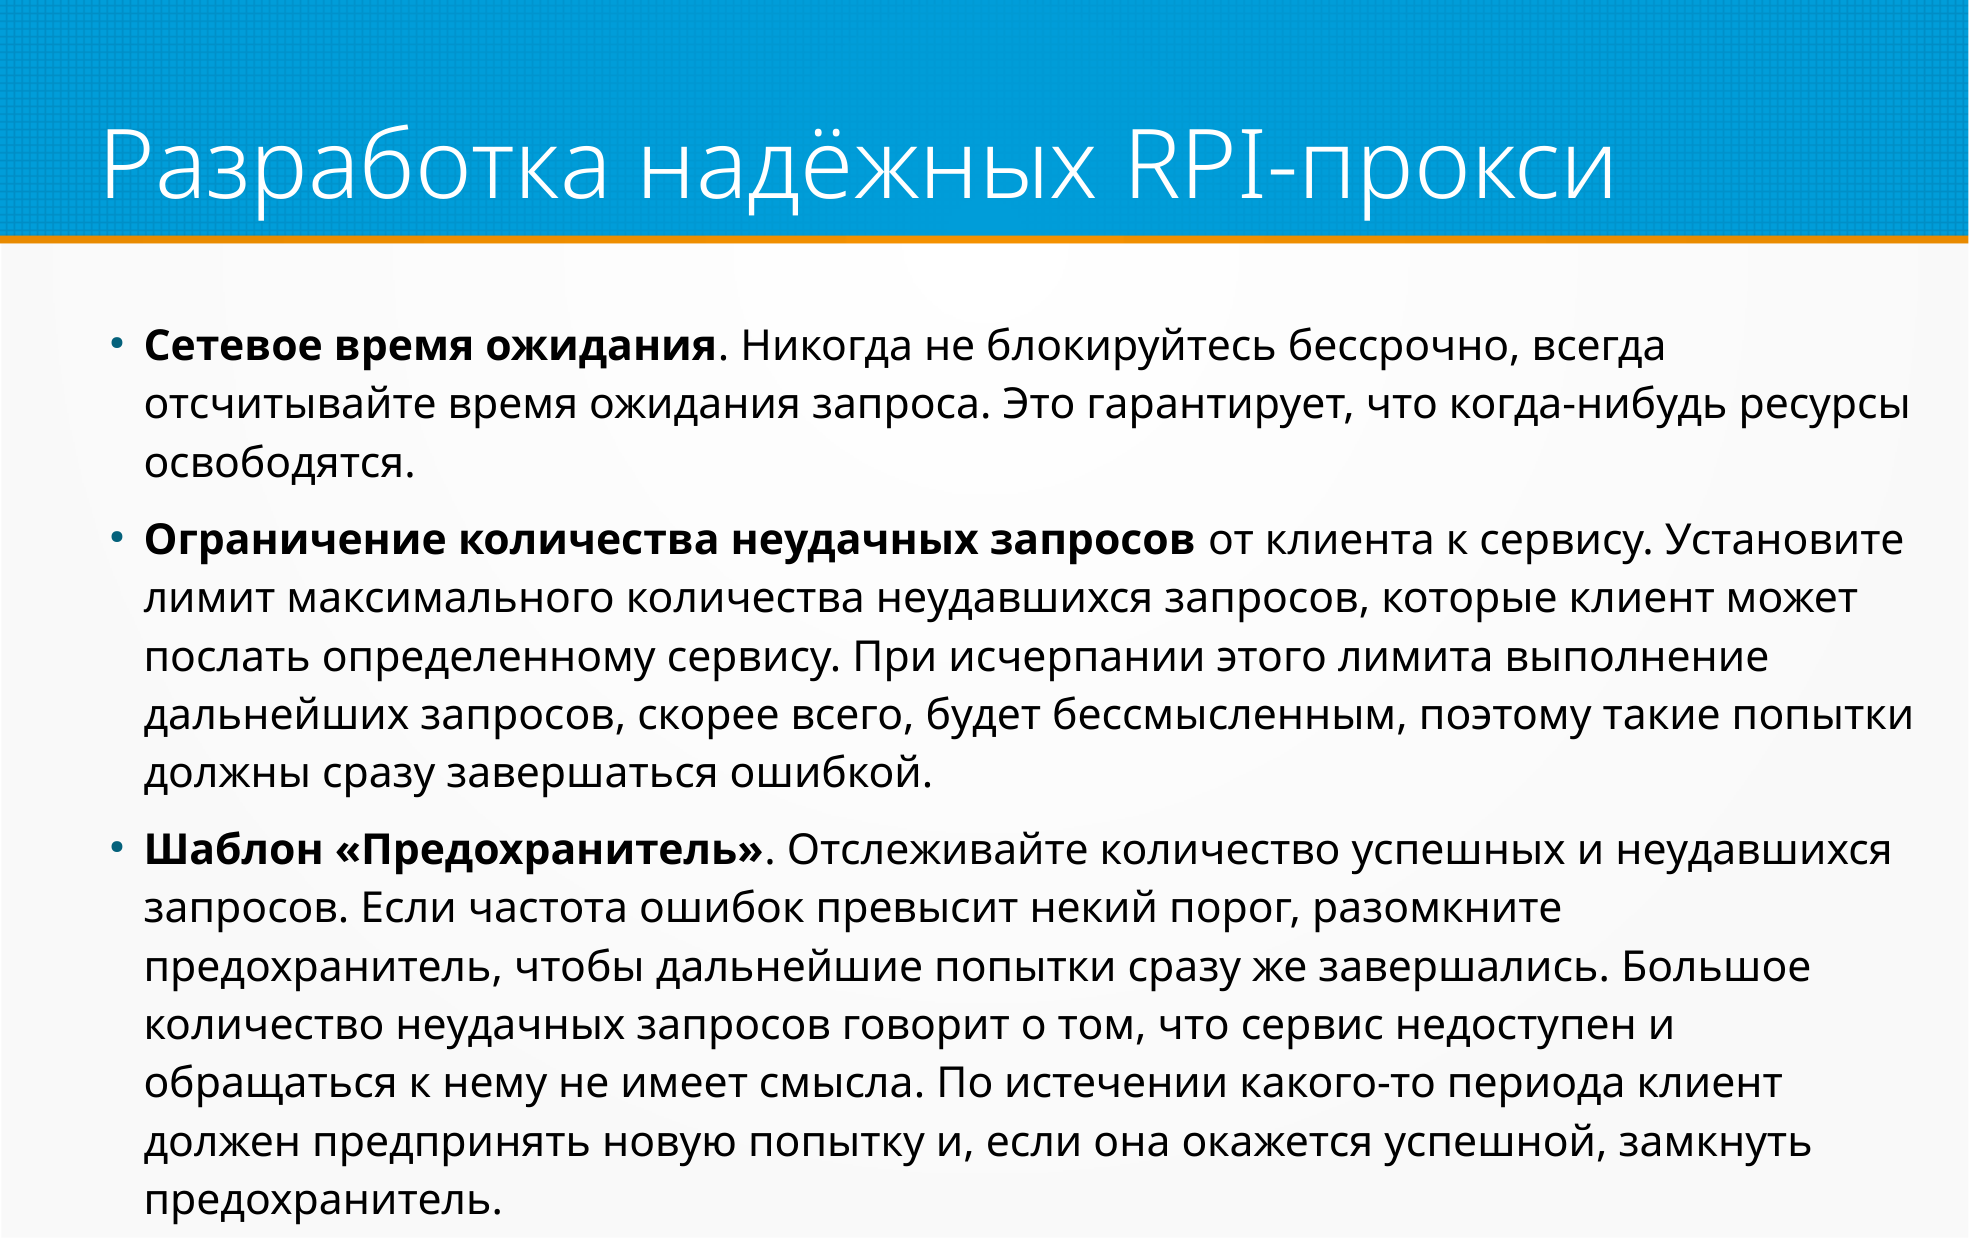

# Разработка надёжных RPI-прокси
Сетевое время ожидания. Никогда не блокируйтесь бессрочно, всегда отсчитывайте время ожидания запроса. Это гарантирует, что когда-нибудь ресурсы освободятся.
Ограничение количества неудачных запросов от клиента к сервису. Установите лимит максимального количества неудавшихся запросов, которые клиент может послать определенному сервису. При исчерпании этого лимита выполнение дальнейших запросов, скорее всего, будет бессмысленным, поэтому такие попытки должны сразу завершаться ошибкой.
Шаблон «Предохранитель». Отслеживайте количество успешных и неудавшихся запросов. Если частота ошибок превысит некий порог, разомкните предохранитель, чтобы дальнейшие попытки сразу же завершались. Большое количество неудачных запросов говорит о том, что сервис недоступен и обращаться к нему не имеет смысла. По истечении какого-то периода клиент должен предпринять новую попытку и, если она окажется успешной, замкнуть предохранитель.